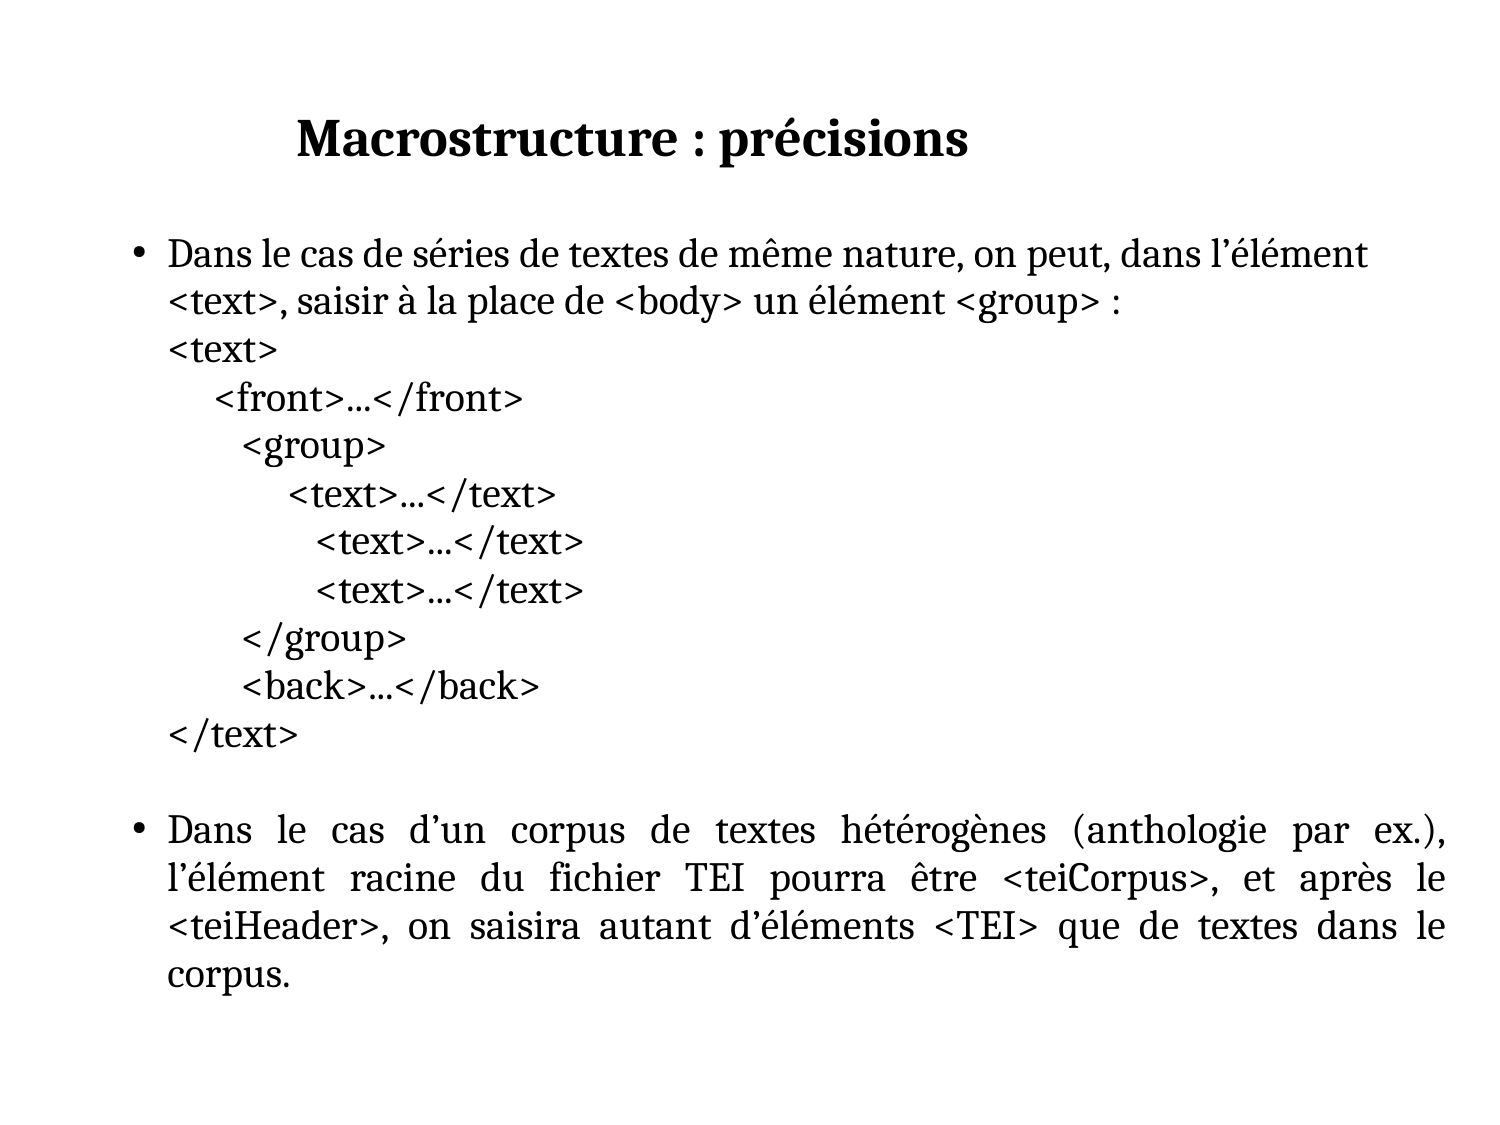

# Macrostructure : précisions
Dans le cas de séries de textes de même nature, on peut, dans l’élément <text>, saisir à la place de <body> un élément <group> :
<text>
 <front>...</front>
	<group>
 <text>...</text>
		<text>...</text>
		<text>...</text>
	</group>
	<back>...</back>
</text>
Dans le cas d’un corpus de textes hétérogènes (anthologie par ex.), l’élément racine du fichier TEI pourra être <teiCorpus>, et après le <teiHeader>, on saisira autant d’éléments <TEI> que de textes dans le corpus.